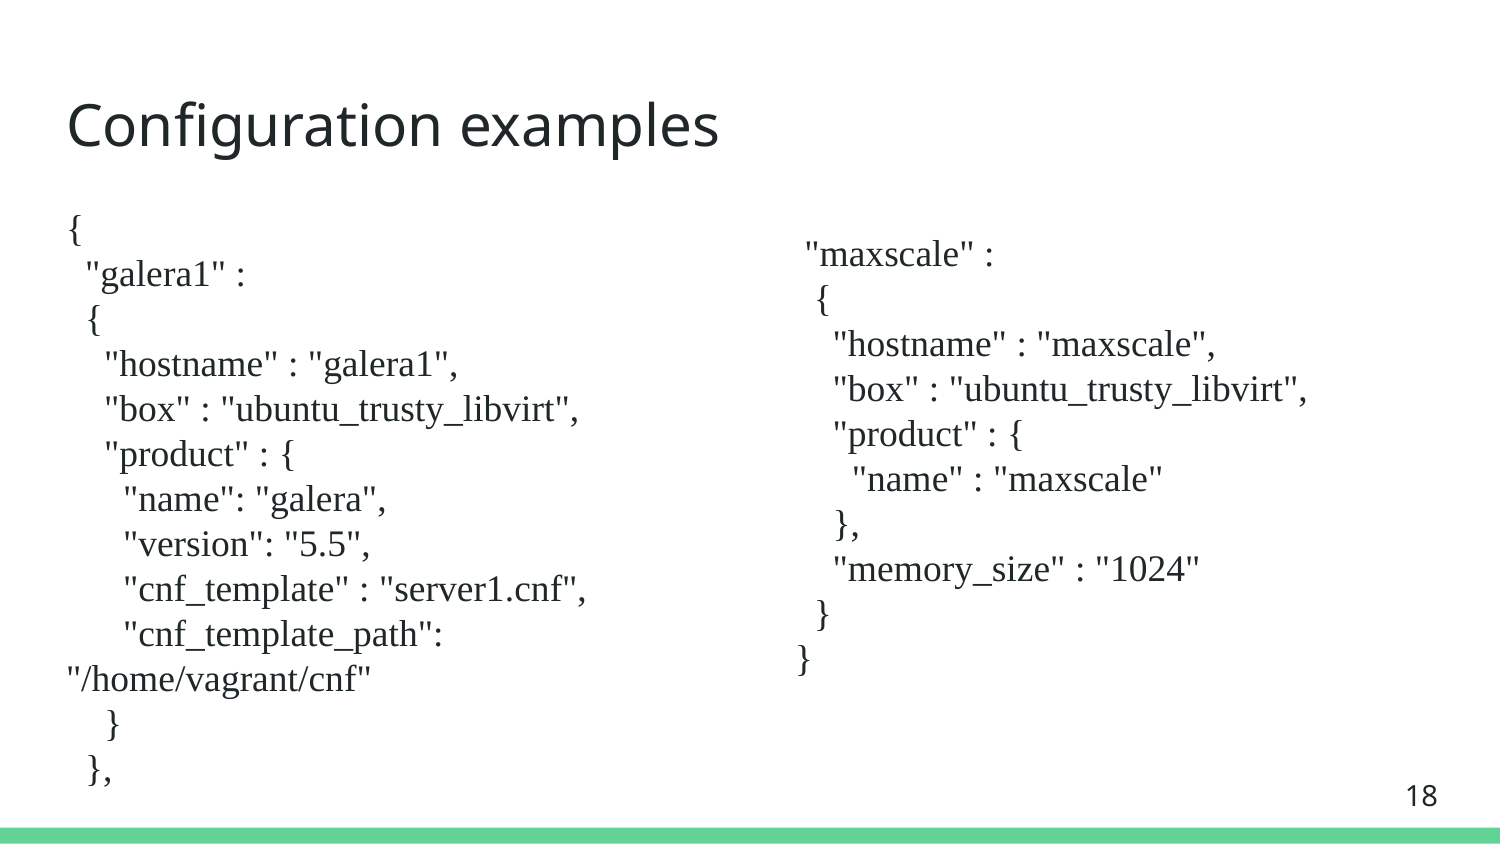

# Configuration examples
{
 "galera1" :
 {
 "hostname" : "galera1",
 "box" : "ubuntu_trusty_libvirt",
 "product" : {
 "name": "galera",
 "version": "5.5",
 "cnf_template" : "server1.cnf",
 "cnf_template_path": "/home/vagrant/cnf"
 }
 },
 "maxscale" :
 {
 "hostname" : "maxscale",
 "box" : "ubuntu_trusty_libvirt",
 "product" : {
 "name" : "maxscale"
 },
 "memory_size" : "1024"
 }
}